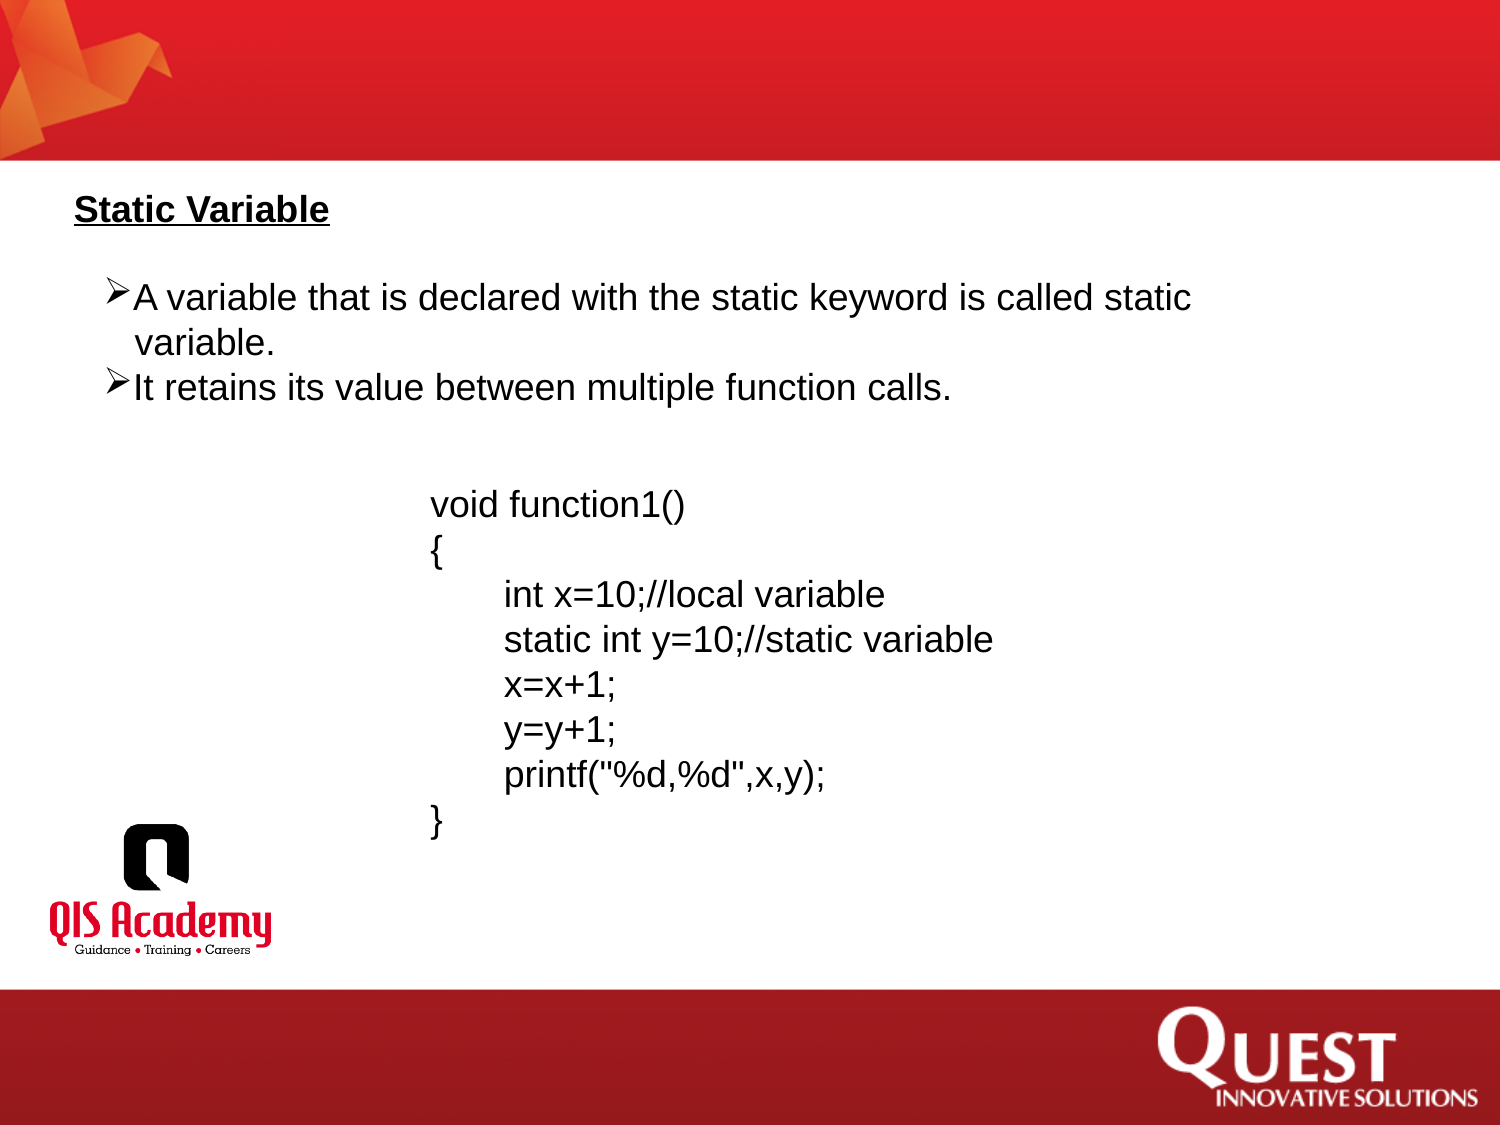

Static Variable
A variable that is declared with the static keyword is called static variable.
It retains its value between multiple function calls.
void function1()
{
 int x=10;//local variable
 static int y=10;//static variable
 x=x+1;
 y=y+1;
 printf("%d,%d",x,y);
}